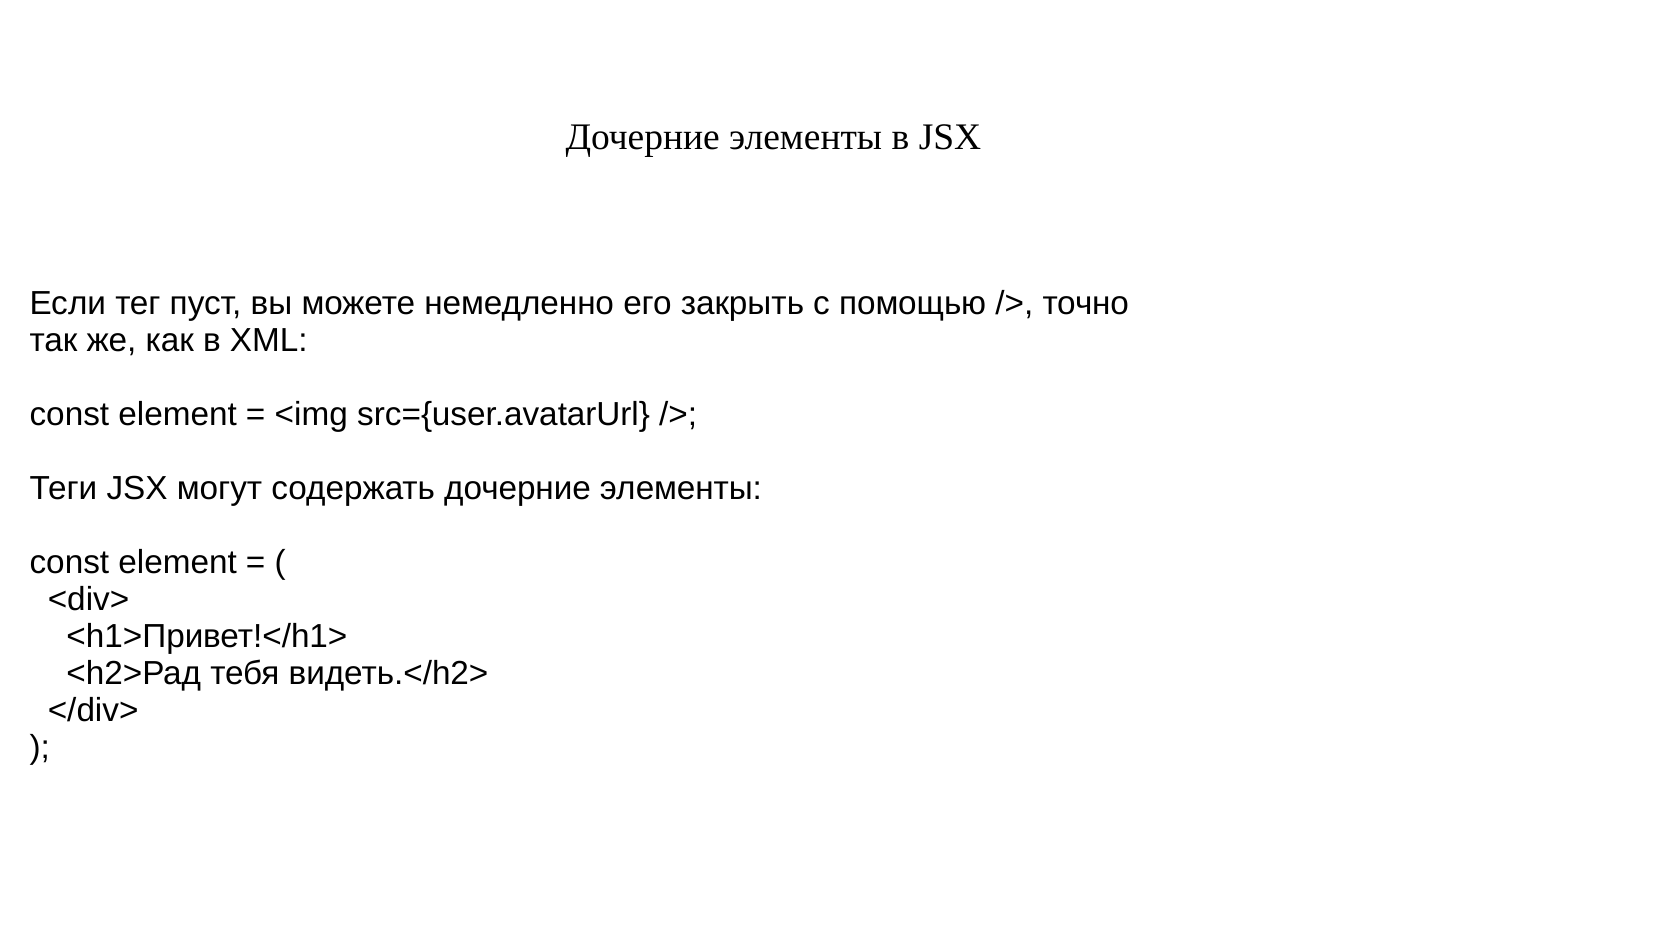

# Дочерние элементы в JSX
Если тег пуст, вы можете немедленно его закрыть с помощью />, точно так же, как в XML:
const element = <img src={user.avatarUrl} />;
Теги JSX могут содержать дочерние элементы:
const element = (
 <div>
 <h1>Привет!</h1>
 <h2>Рад тебя видеть.</h2>
 </div>
);